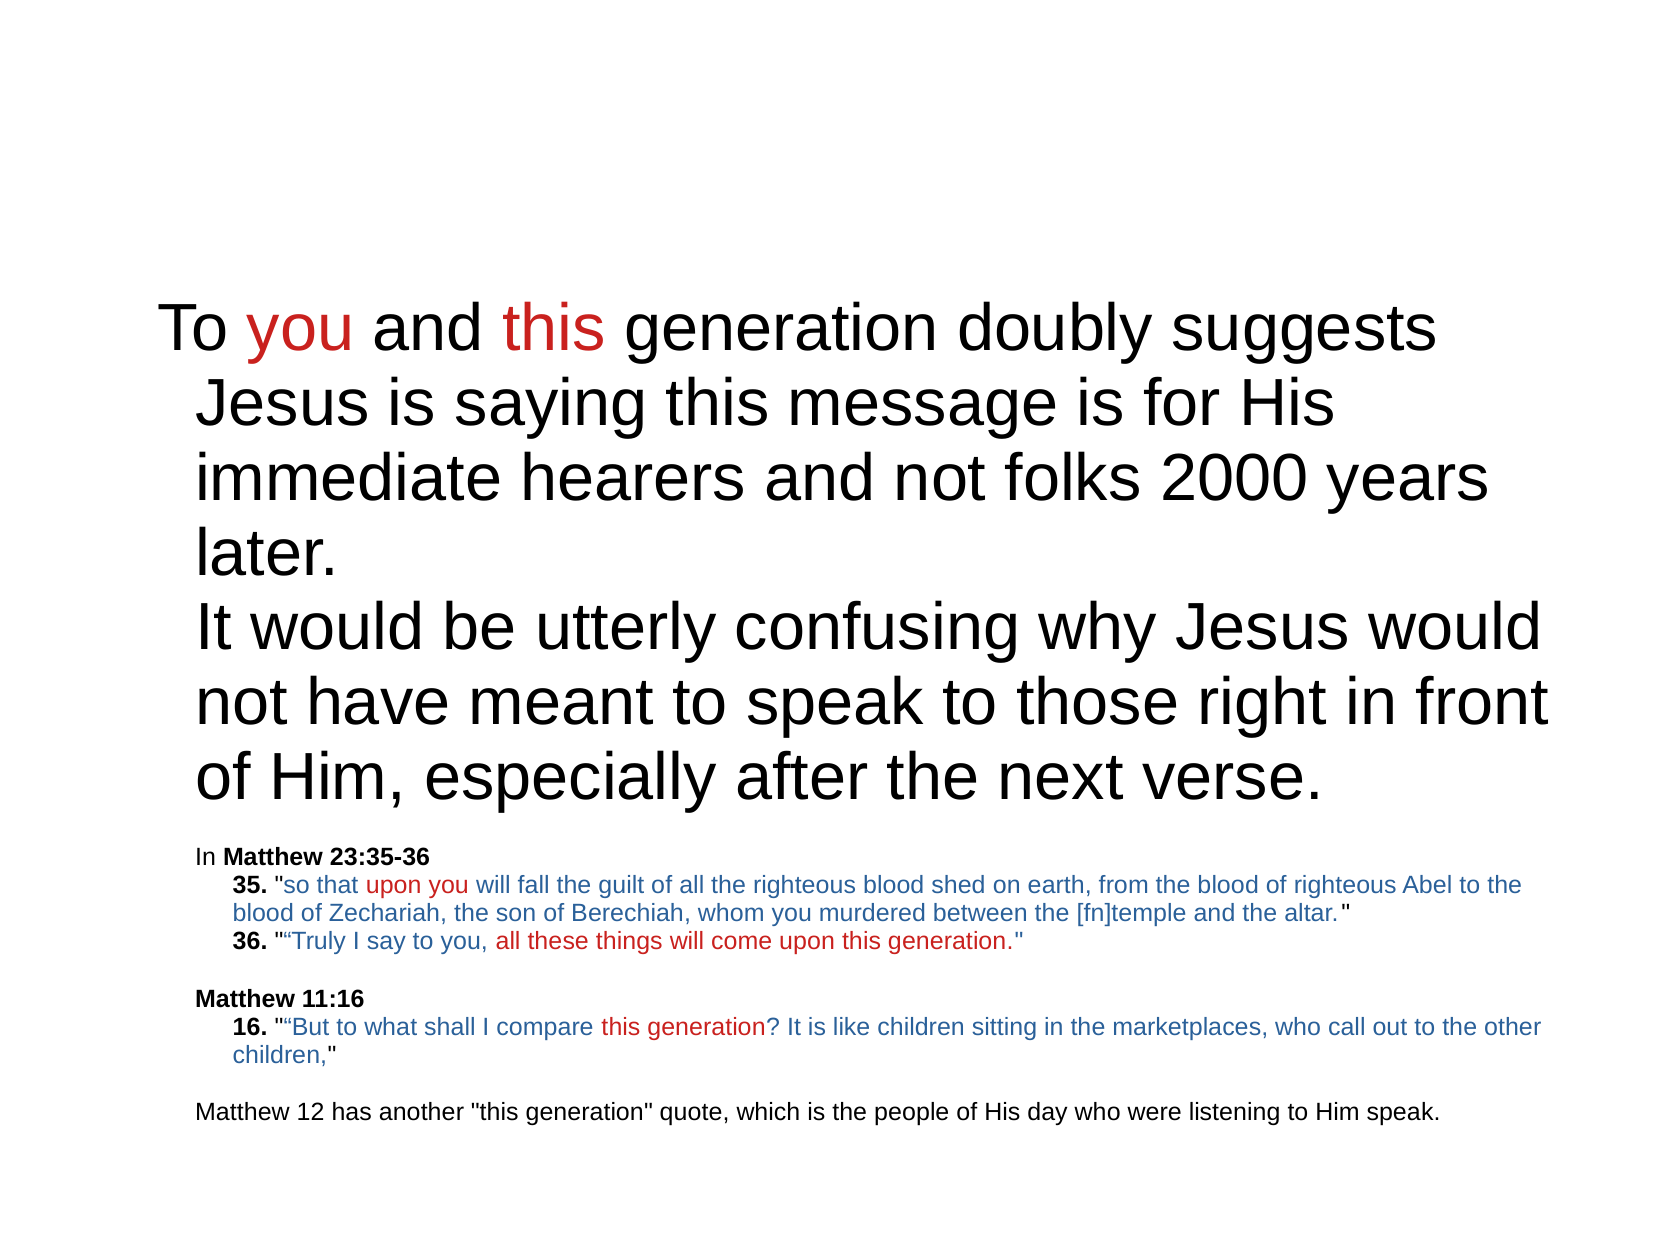

#
To you and this generation doubly suggests Jesus is saying this message is for His immediate hearers and not folks 2000 years later.
It would be utterly confusing why Jesus would not have meant to speak to those right in front of Him, especially after the next verse.
In Matthew 23:35-36
35. "so that upon you will fall the guilt of all the righteous blood shed on earth, from the blood of righteous Abel to the blood of Zechariah, the son of Berechiah, whom you murdered between the [fn]temple and the altar."
36. "“Truly I say to you, all these things will come upon this generation."
Matthew 11:16
16. "“But to what shall I compare this generation? It is like children sitting in the marketplaces, who call out to the other children,"
Matthew 12 has another "this generation" quote, which is the people of His day who were listening to Him speak.